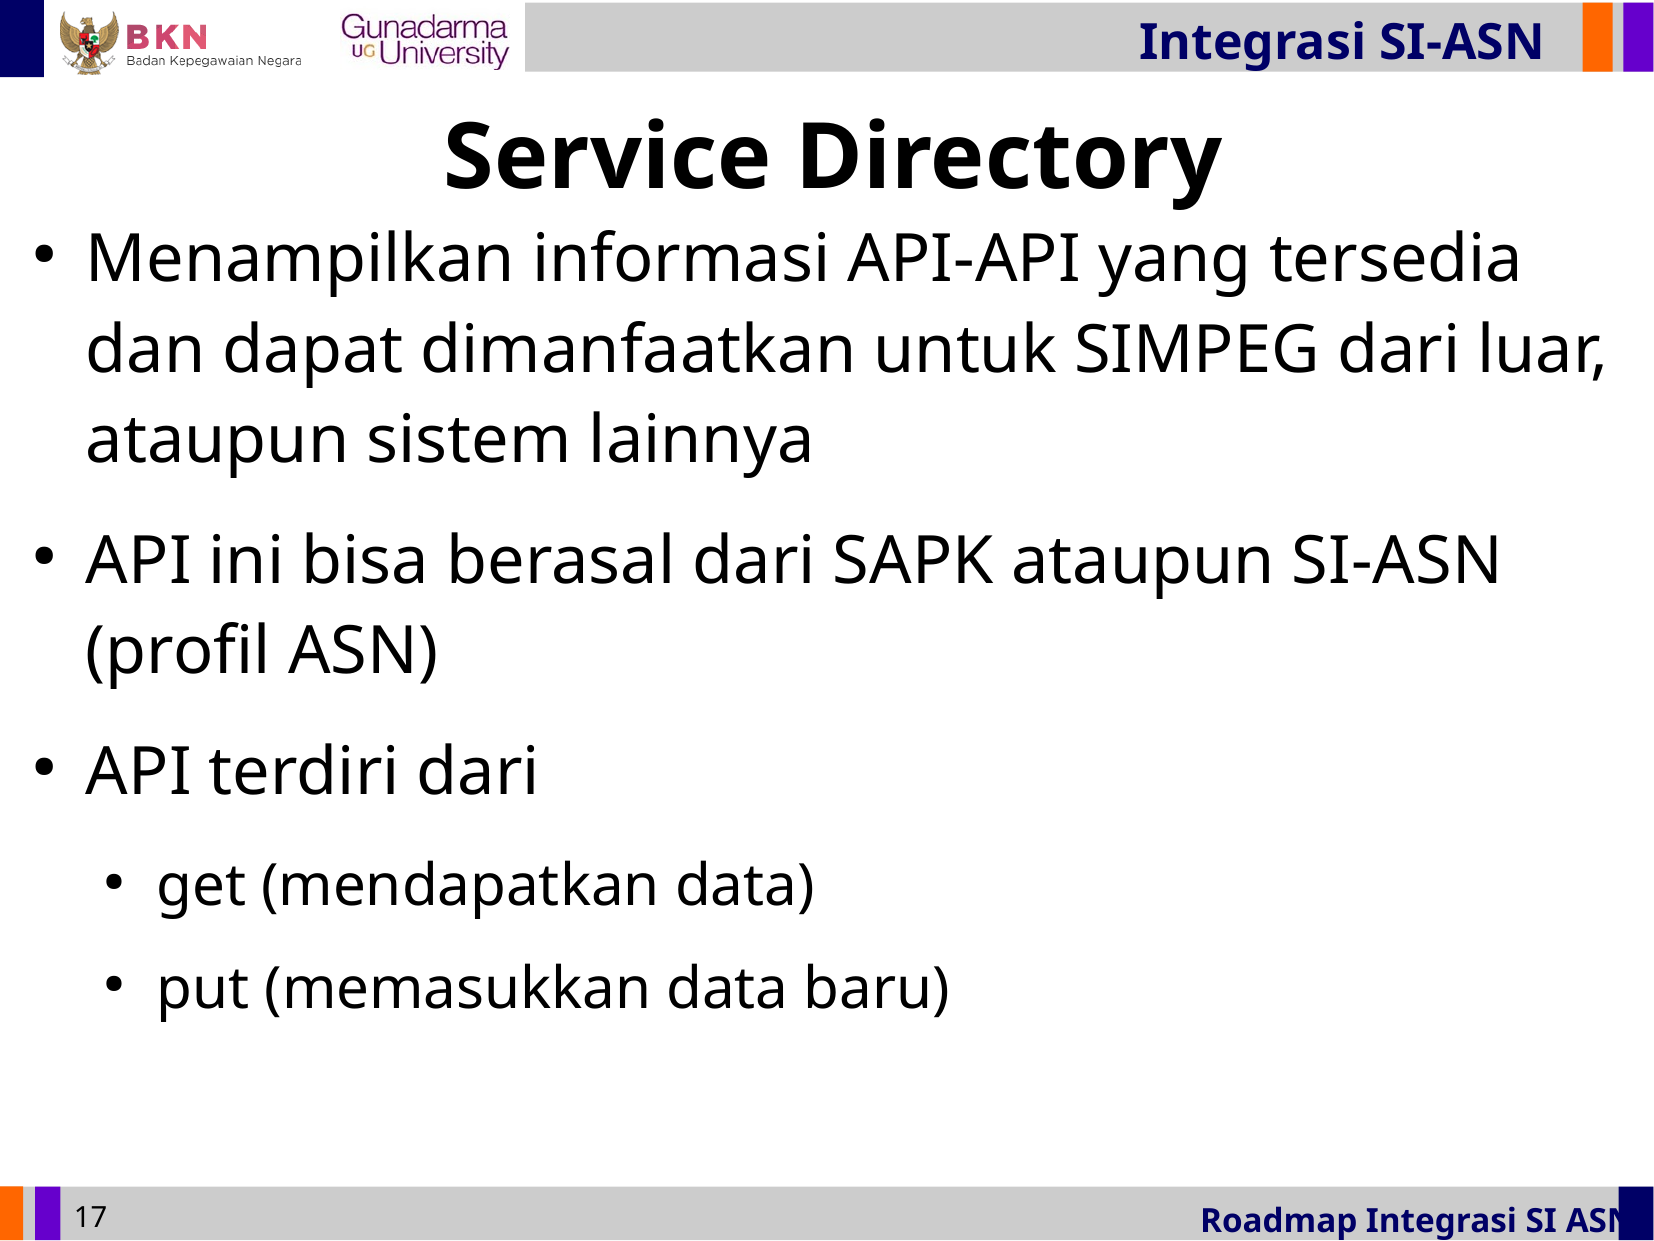

# Service Directory
Menampilkan informasi API-API yang tersedia dan dapat dimanfaatkan untuk SIMPEG dari luar, ataupun sistem lainnya
API ini bisa berasal dari SAPK ataupun SI-ASN (profil ASN)
API terdiri dari
get (mendapatkan data)
put (memasukkan data baru)